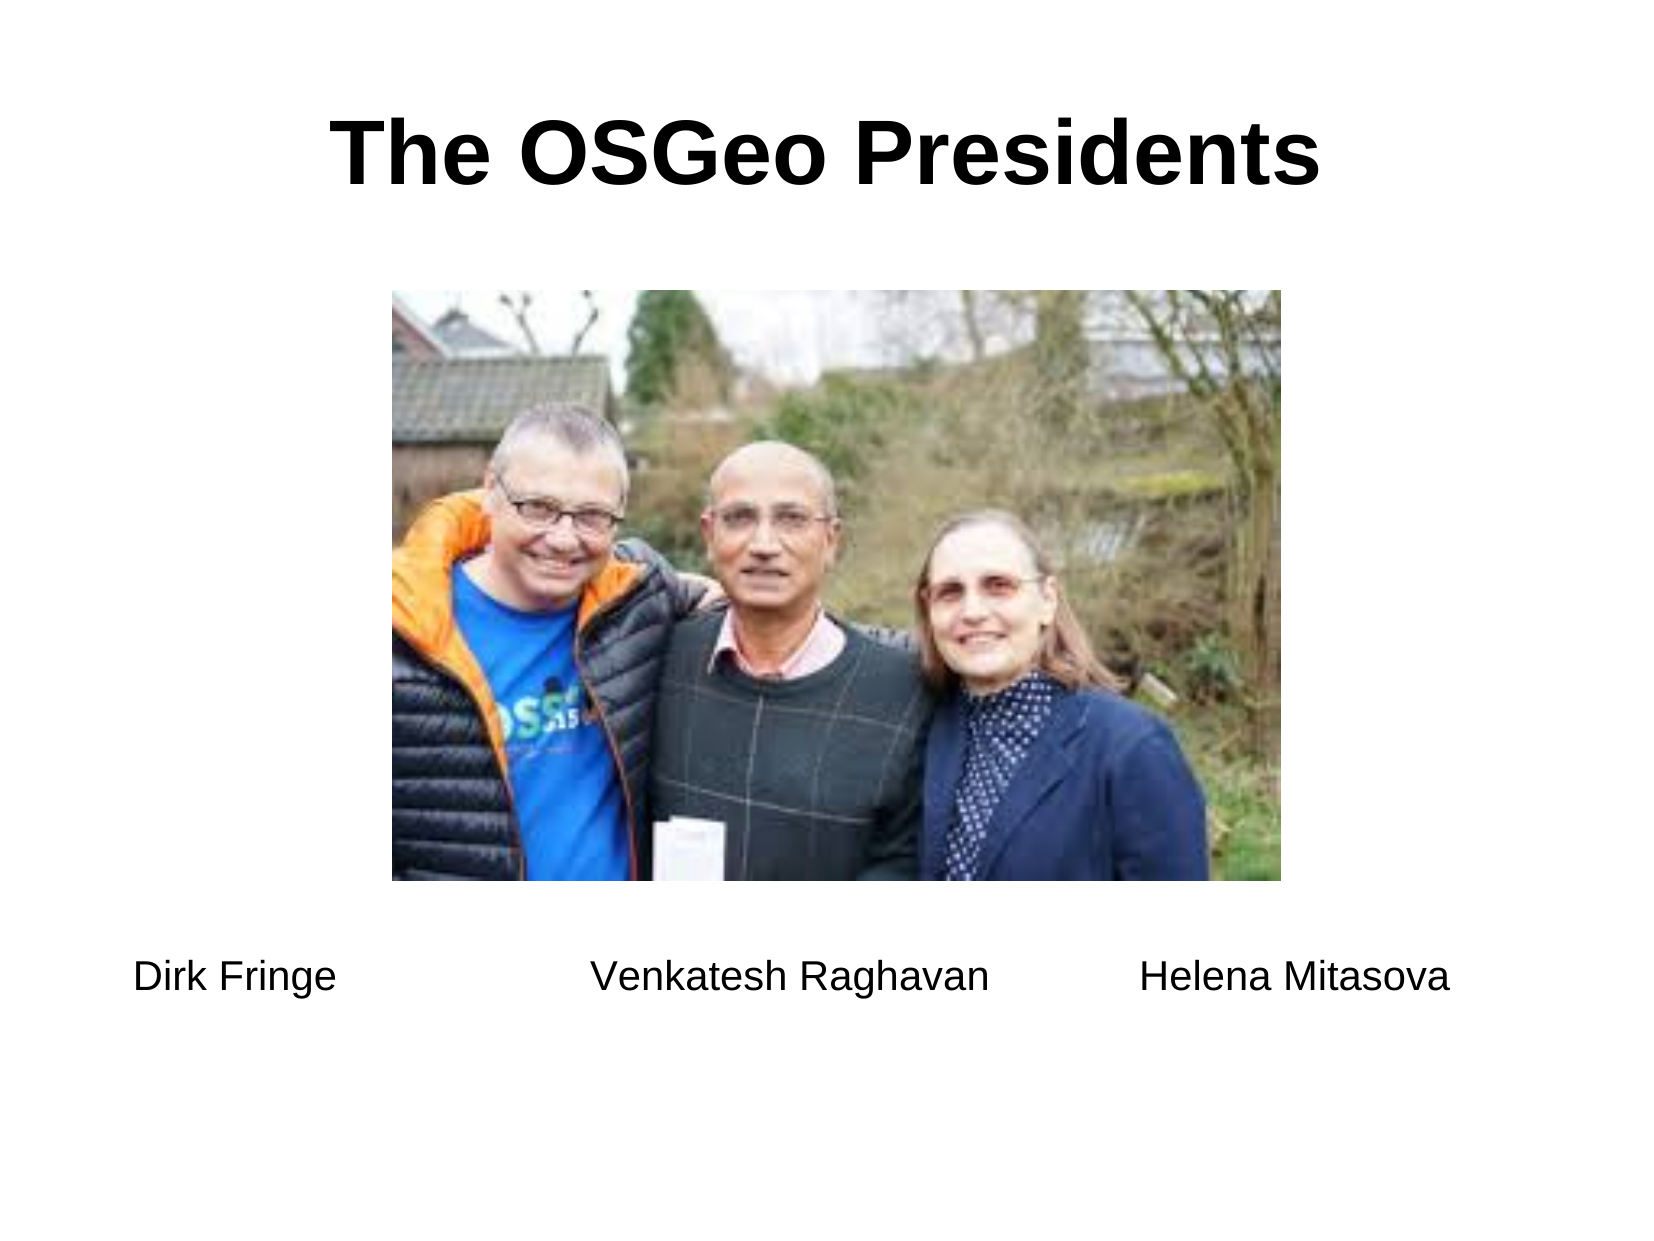

# The OSGeo Presidents
Dirk Fringe Venkatesh Raghavan Helena Mitasova